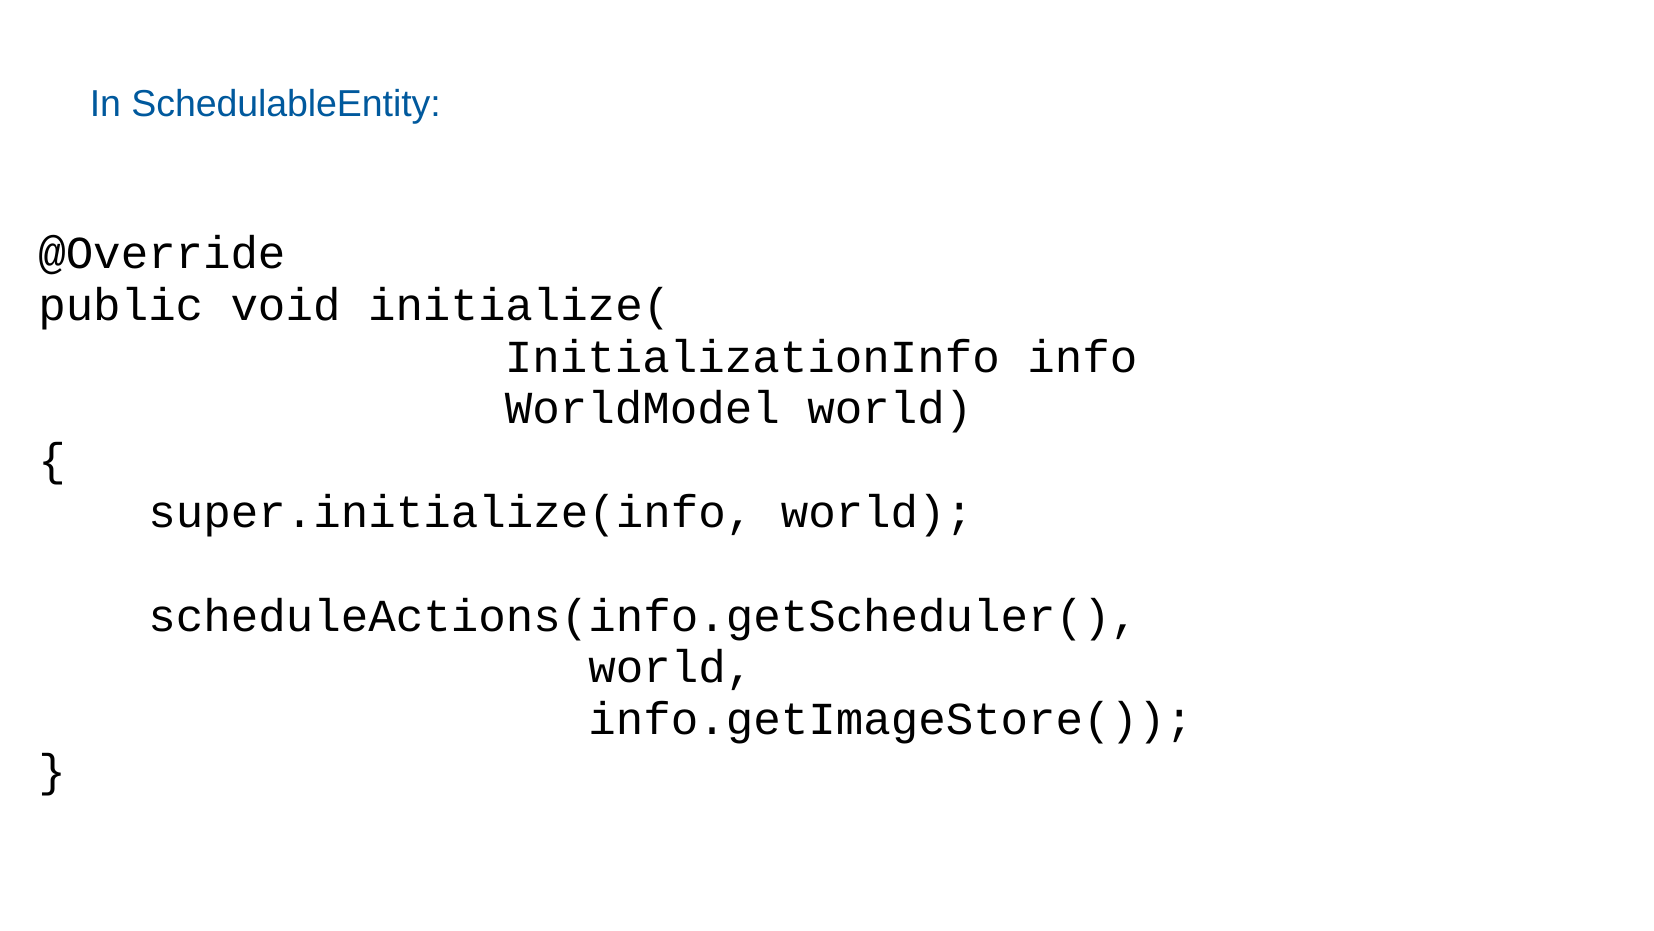

In SchedulableEntity:
@Override
public void initialize(
 	InitializationInfo info
			 				WorldModel world)
{
 super.initialize(info, world);
 scheduleActions(info.getScheduler(),
 world,
 info.getImageStore());
}